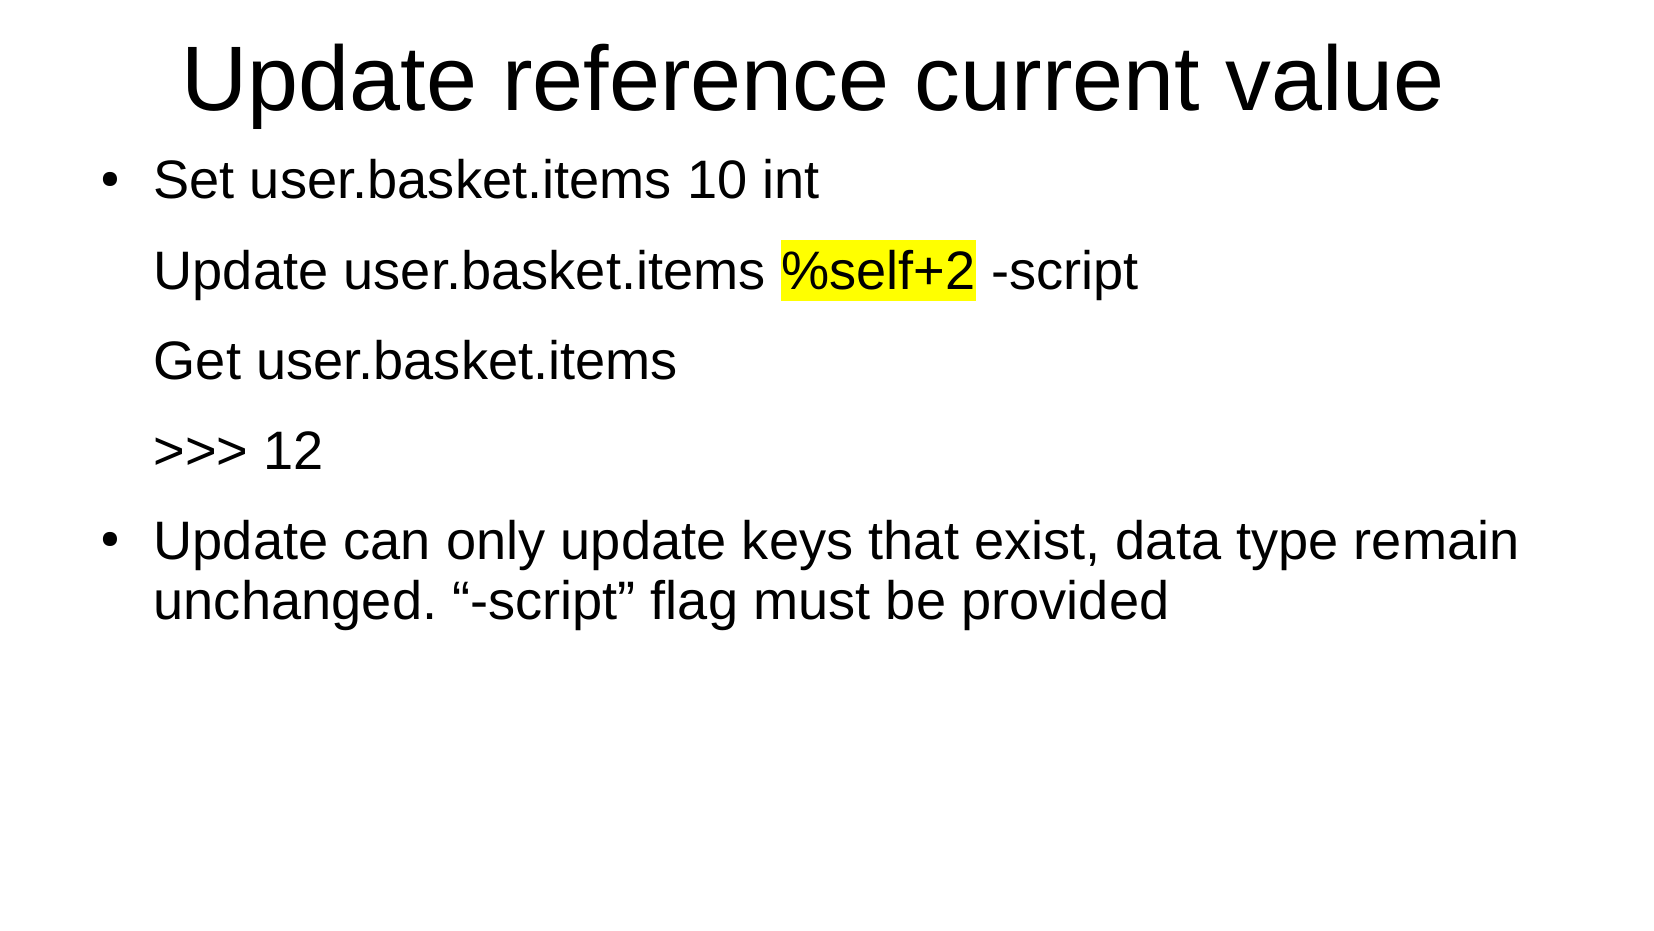

# Update reference current value
Set user.basket.items 10 int
Update user.basket.items %self+2 -script
Get user.basket.items
>>> 12
Update can only update keys that exist, data type remain unchanged. “-script” flag must be provided